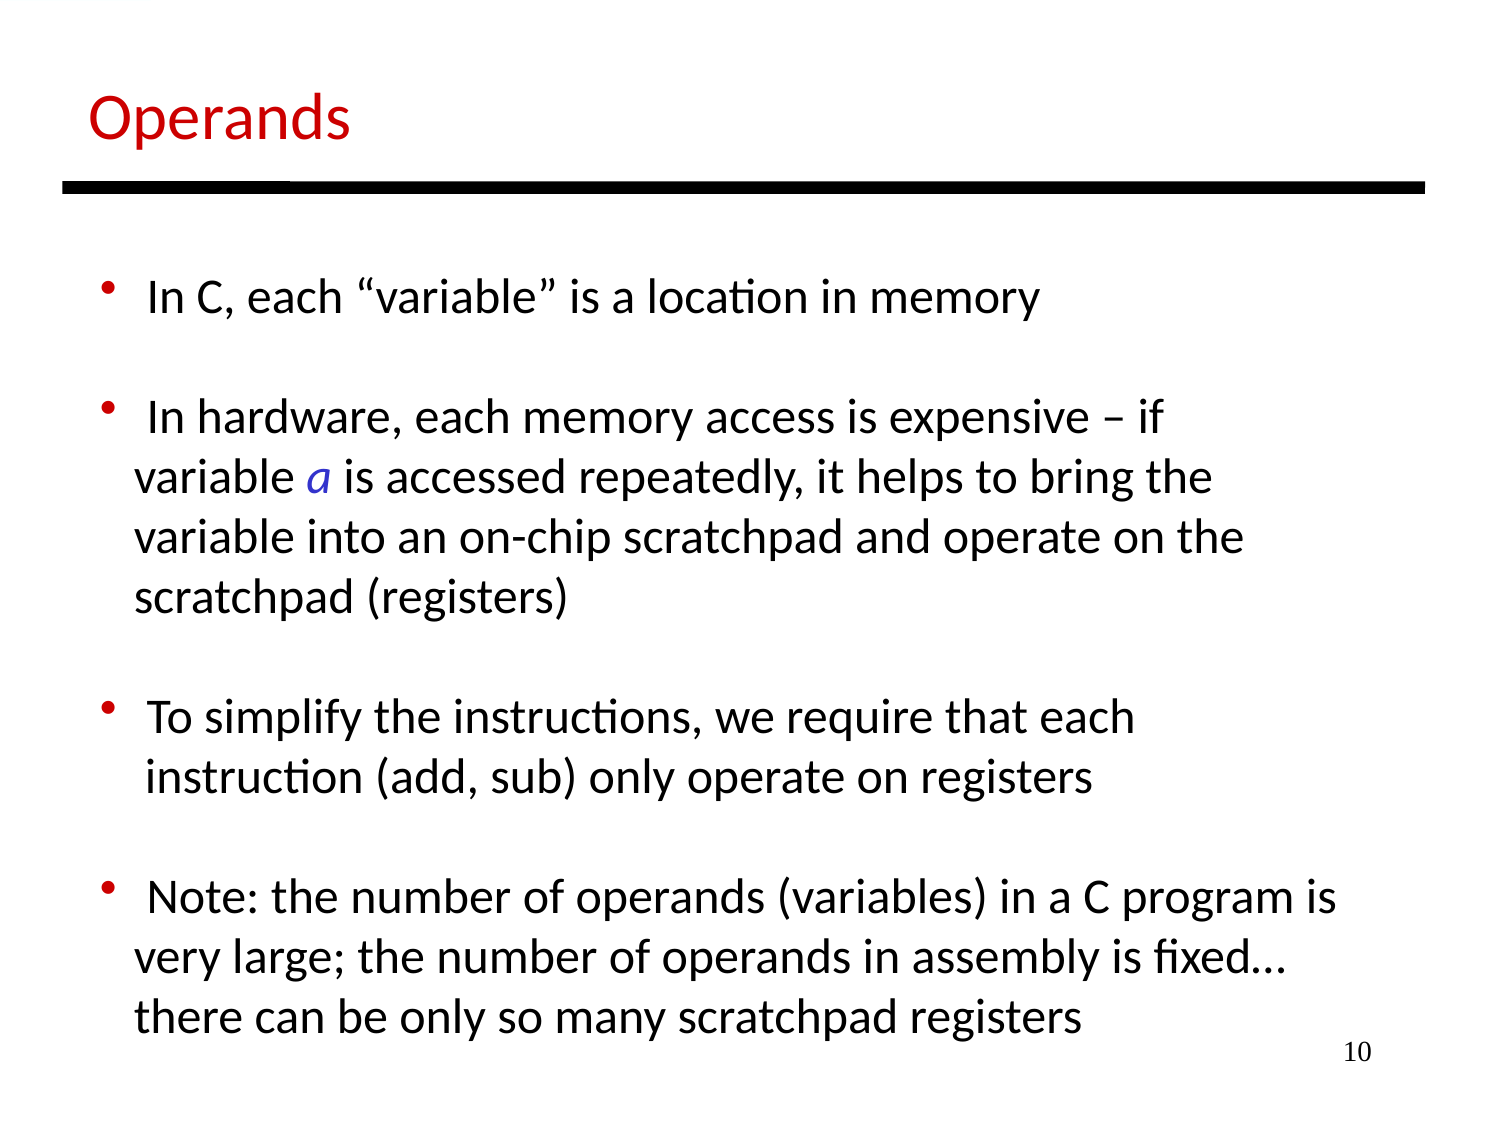

Operands
 In C, each “variable” is a location in memory
 In hardware, each memory access is expensive – if
 variable a is accessed repeatedly, it helps to bring the
 variable into an on-chip scratchpad and operate on the
 scratchpad (registers)
 To simplify the instructions, we require that each
 instruction (add, sub) only operate on registers
 Note: the number of operands (variables) in a C program is
 very large; the number of operands in assembly is fixed…
 there can be only so many scratchpad registers